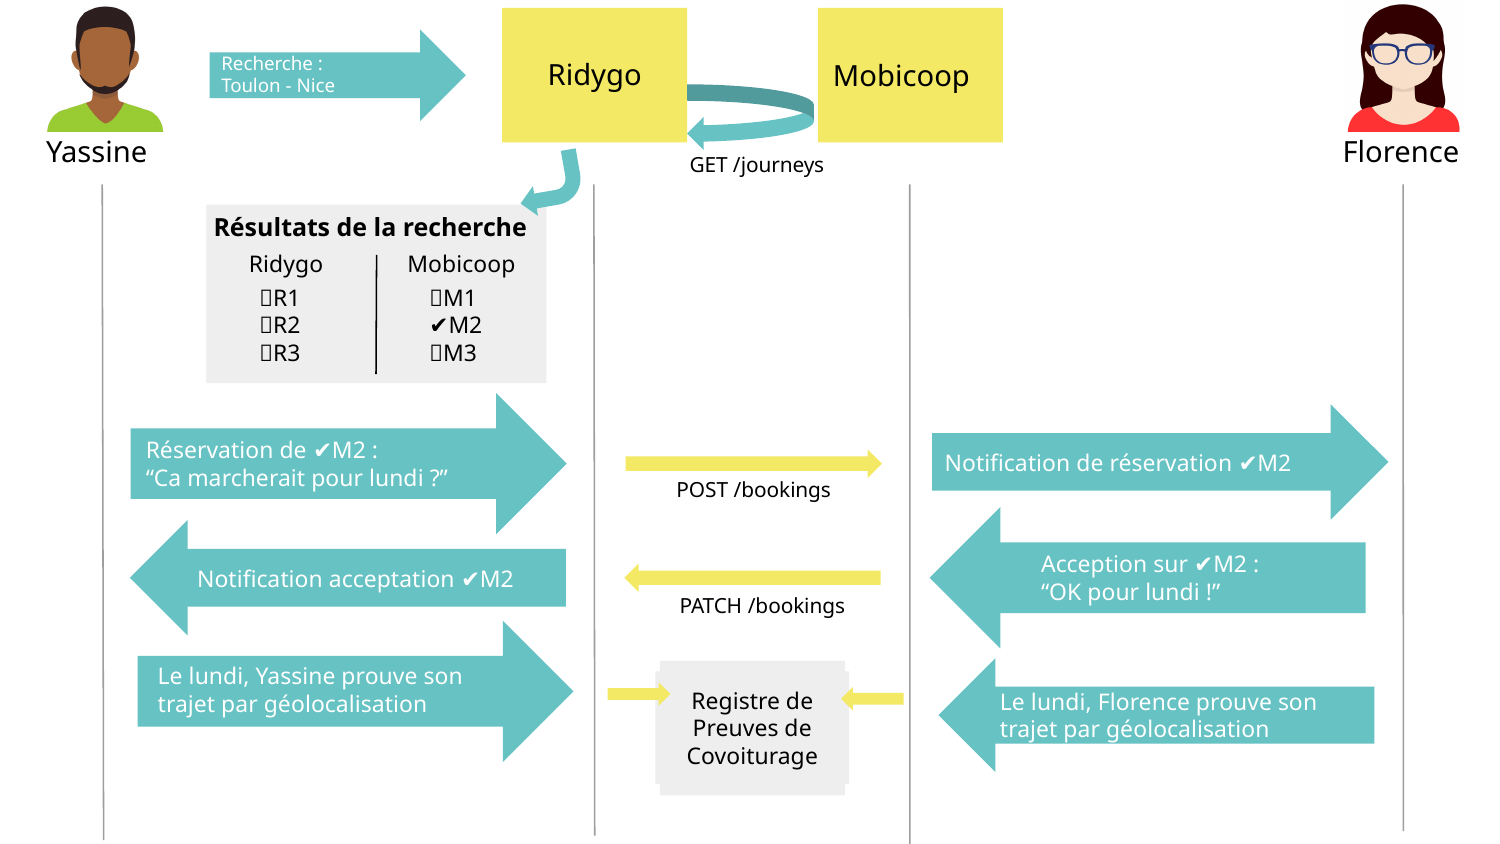

Recherche :
Toulon - Nice
Ridygo
Mobicoop
Yassine
Florence
GET /journeys
Résultats de la recherche
Ridygo
Mobicoop
❌R1
❌R2
❌R3
❌M1
✔️M2
❌M3
Réservation de ✔️M2 :
“Ca marcherait pour lundi ?”
Notification de réservation ✔️M2
POST /bookings
Acception sur ✔️M2 :
“OK pour lundi !”
Notification acceptation ✔️M2
PATCH /bookings
Le lundi, Yassine prouve son
trajet par géolocalisation
Registre de Preuves de Covoiturage
Le lundi, Florence prouve son trajet par géolocalisation